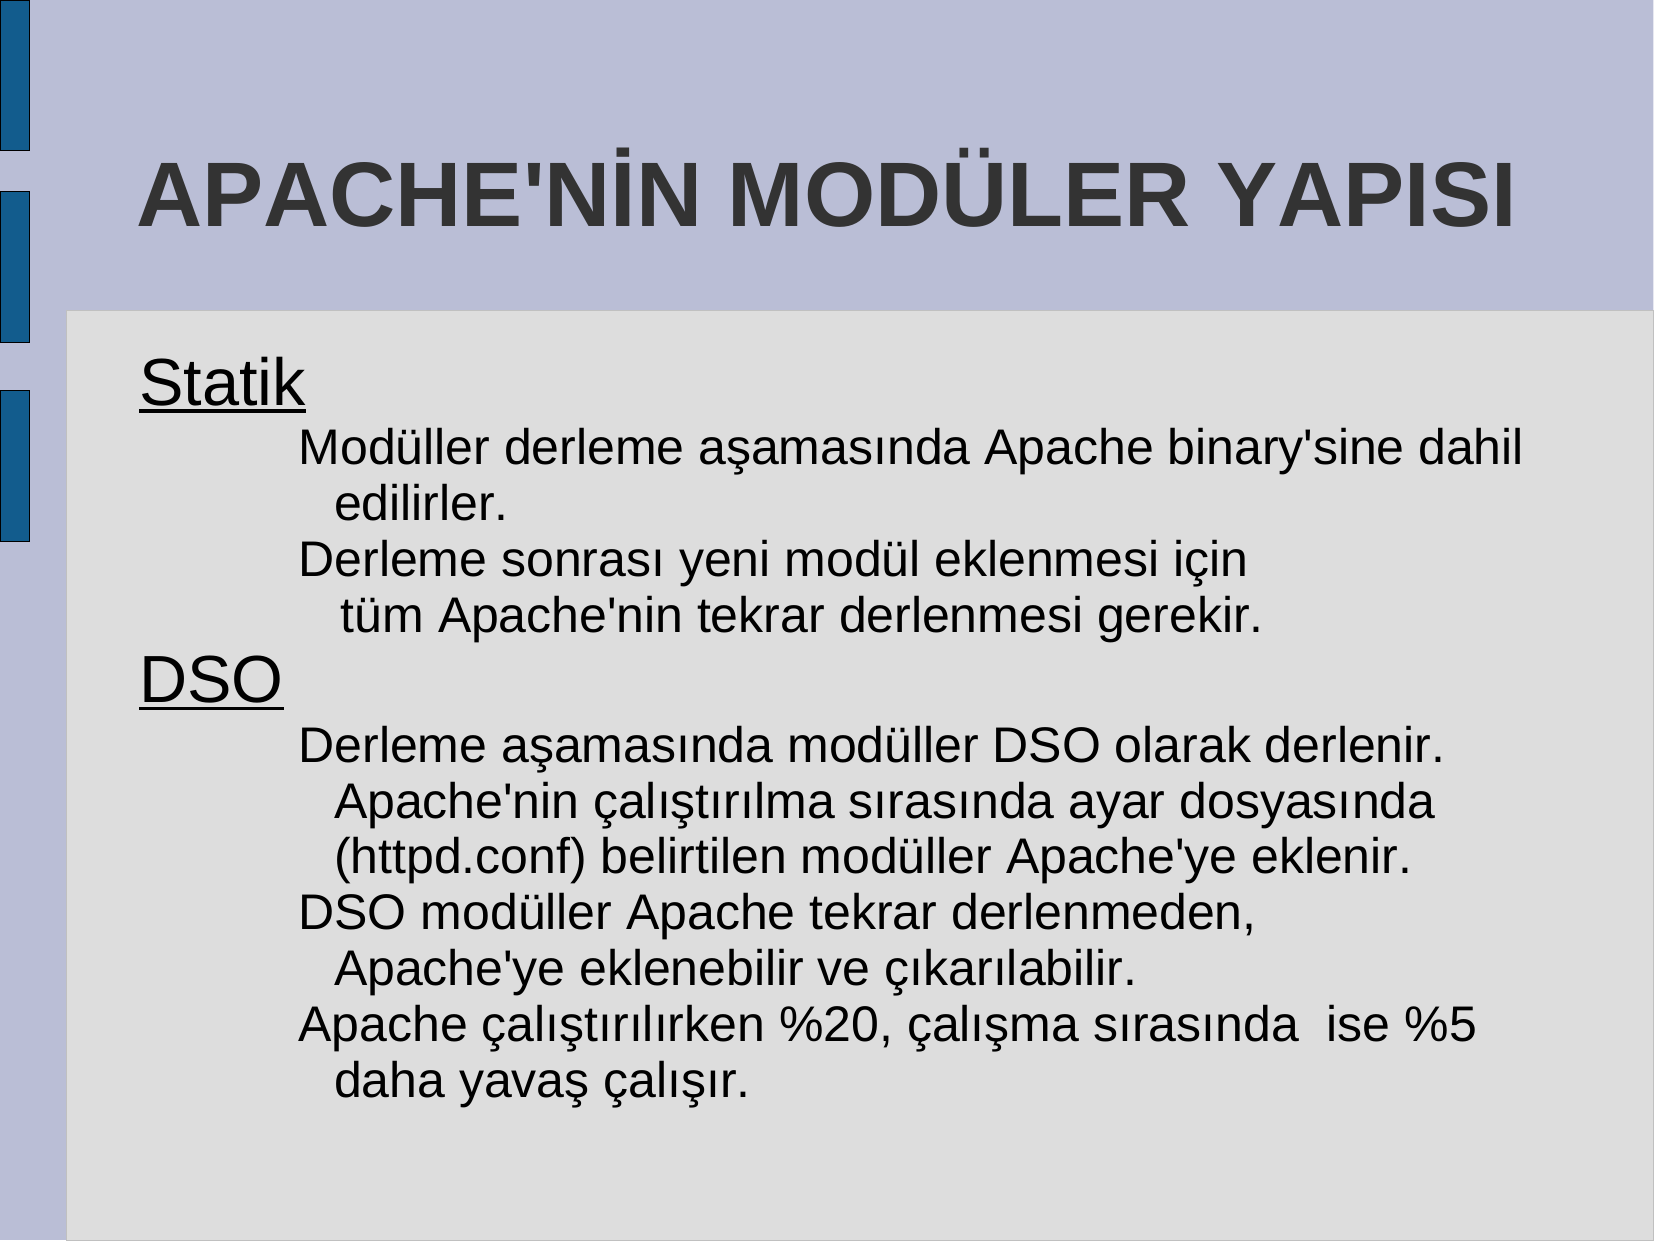

# APACHE'NİN MODÜLER YAPISI
Statik
Modüller derleme aşamasında Apache binary'sine dahil edilirler.
Derleme sonrası yeni modül eklenmesi için
 tüm Apache'nin tekrar derlenmesi gerekir.
DSO
Derleme aşamasında modüller DSO olarak derlenir. Apache'nin çalıştırılma sırasında ayar dosyasında (httpd.conf) belirtilen modüller Apache'ye eklenir.
DSO modüller Apache tekrar derlenmeden, Apache'ye eklenebilir ve çıkarılabilir.
Apache çalıştırılırken %20, çalışma sırasında ise %5 daha yavaş çalışır.